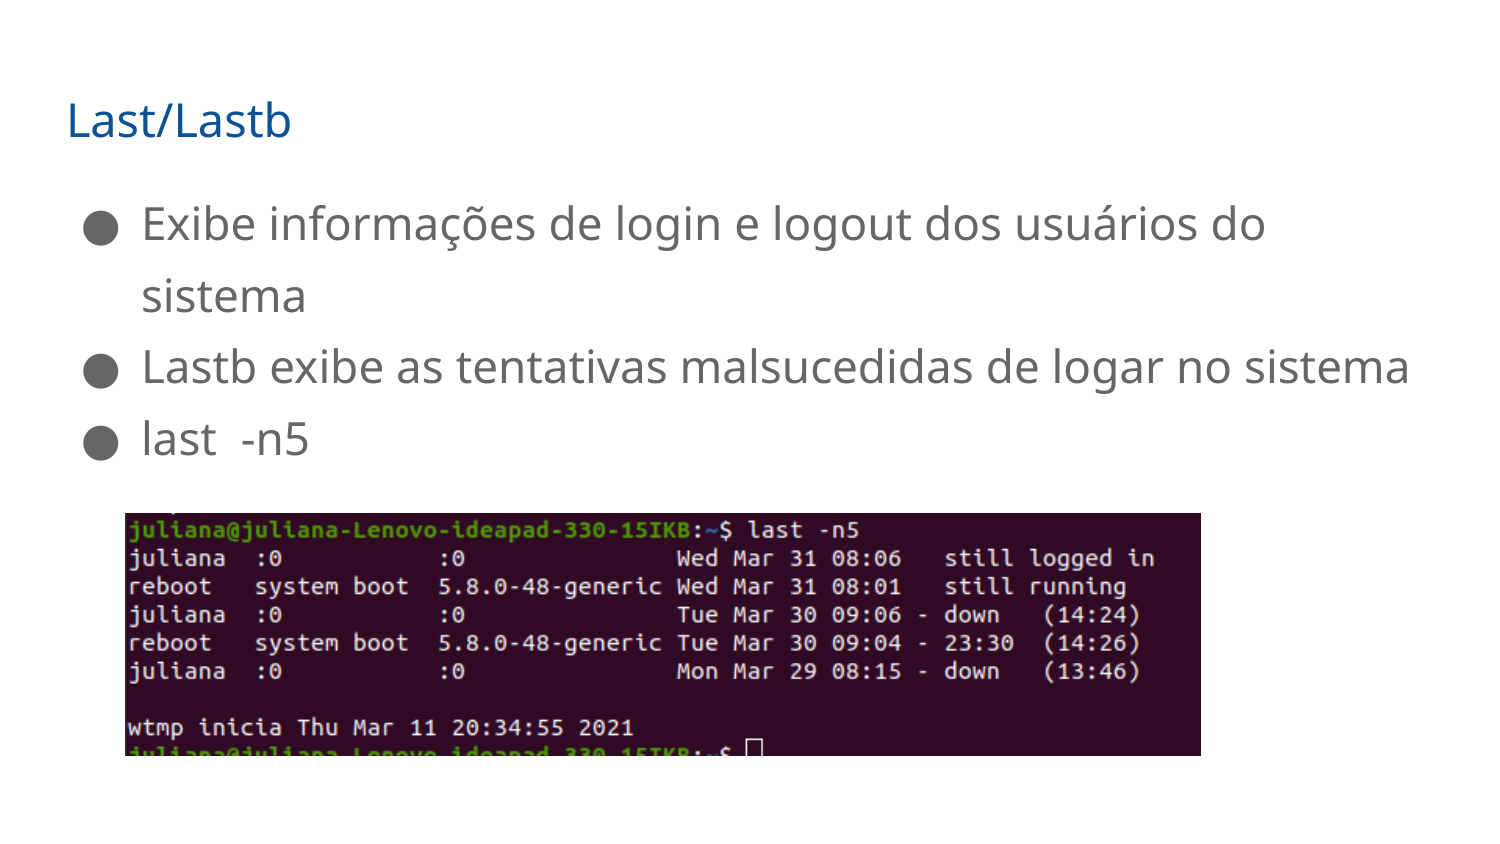

# Last/Lastb
Exibe informações de login e logout dos usuários do sistema
Lastb exibe as tentativas malsucedidas de logar no sistema
last -n5